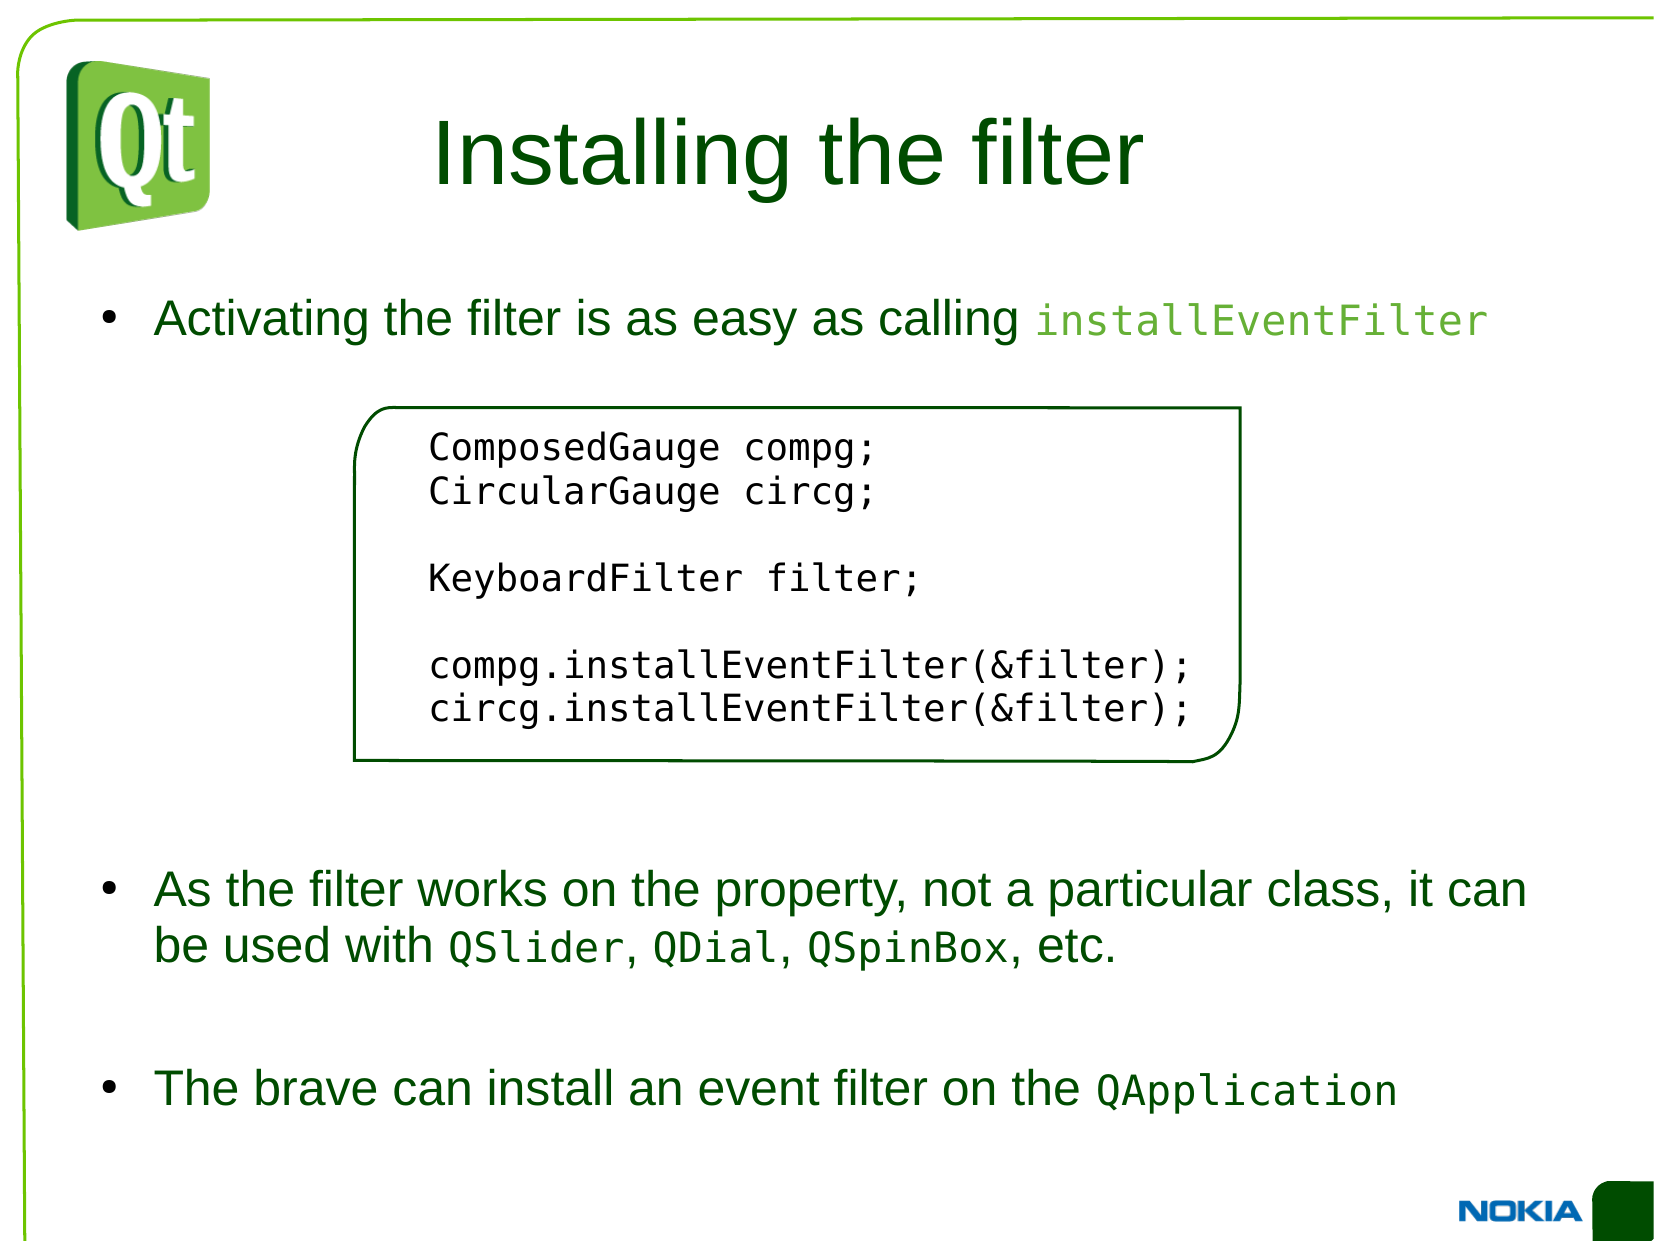

# Installing the filter
Activating the filter is as easy as calling installEventFilter
As the filter works on the property, not a particular class, it can be used with QSlider, QDial, QSpinBox, etc.
The brave can install an event filter on the QApplication
ComposedGauge compg;
CircularGauge circg;
KeyboardFilter filter;
compg.installEventFilter(&filter);
circg.installEventFilter(&filter);